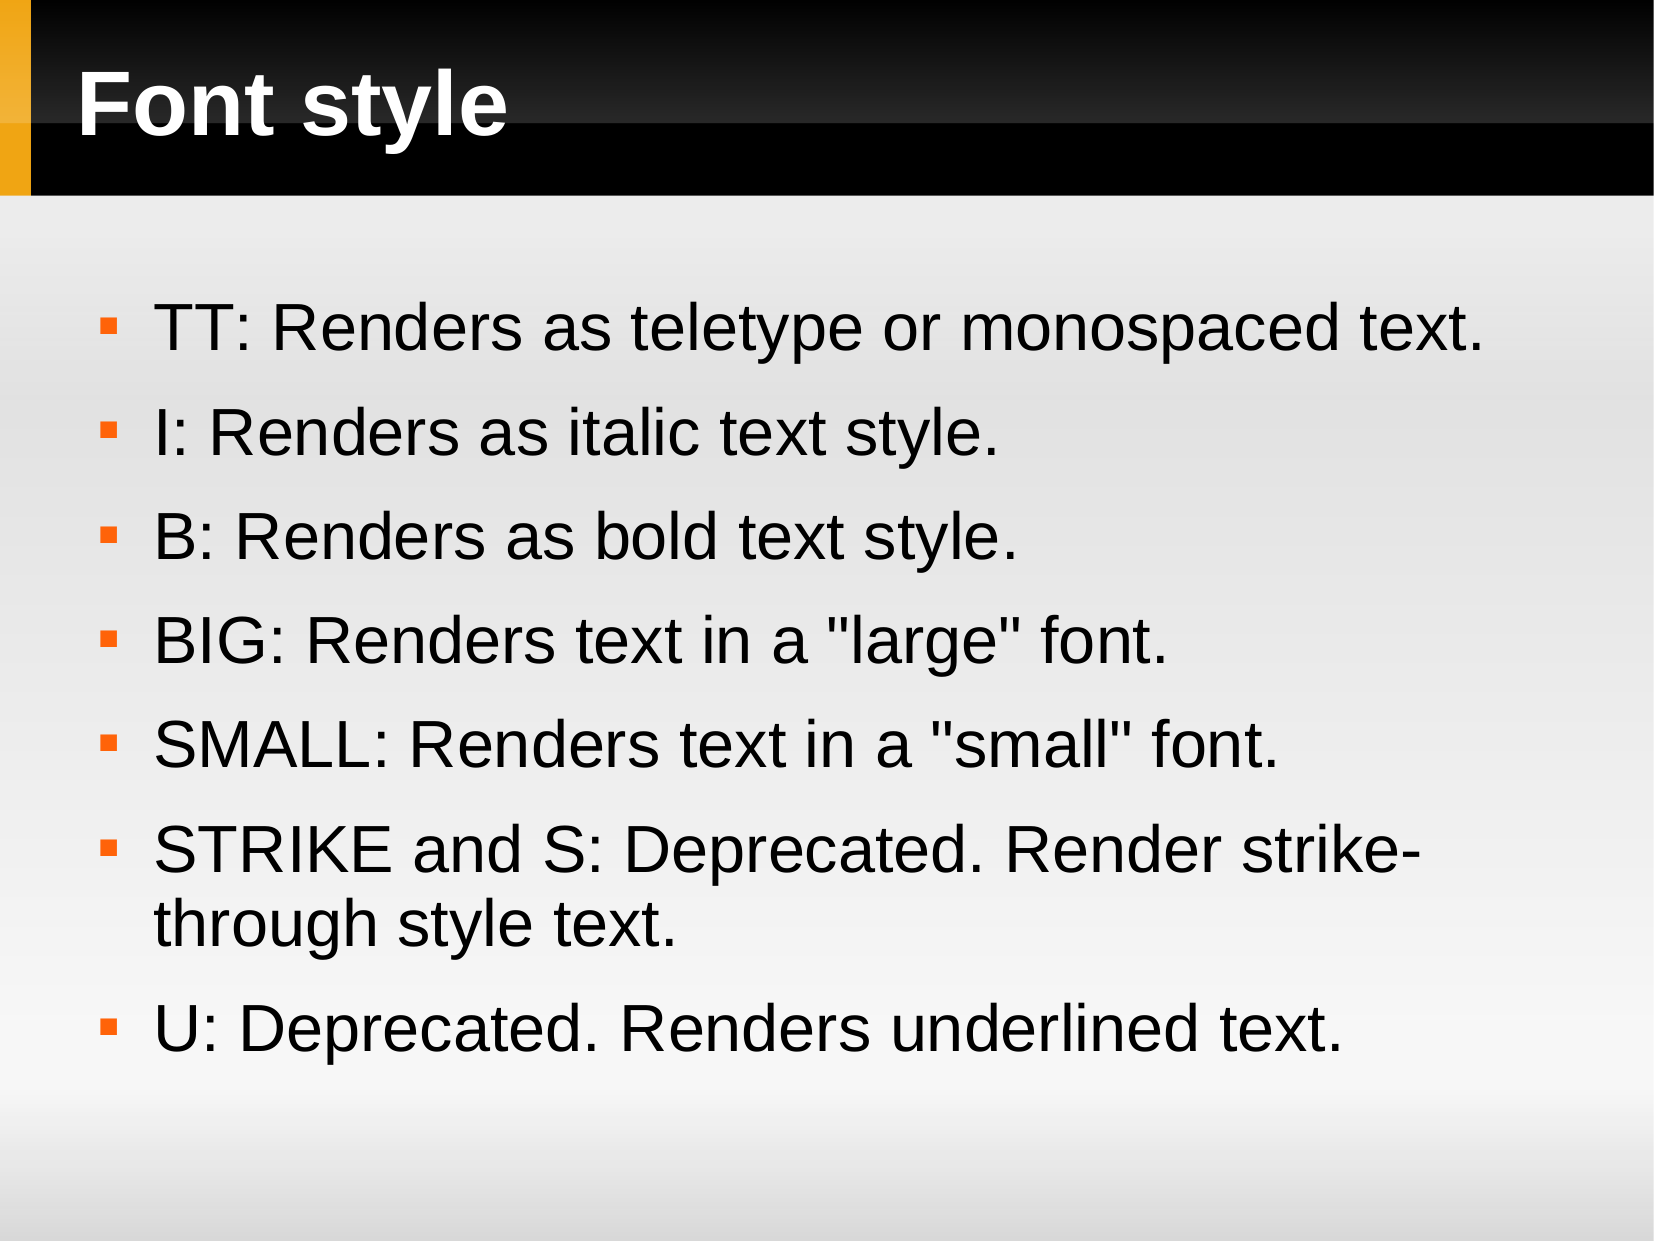

# Font style
TT: Renders as teletype or monospaced text.
I: Renders as italic text style.
B: Renders as bold text style.
BIG: Renders text in a "large" font.
SMALL: Renders text in a "small" font.
STRIKE and S: Deprecated. Render strike-through style text.
U: Deprecated. Renders underlined text.